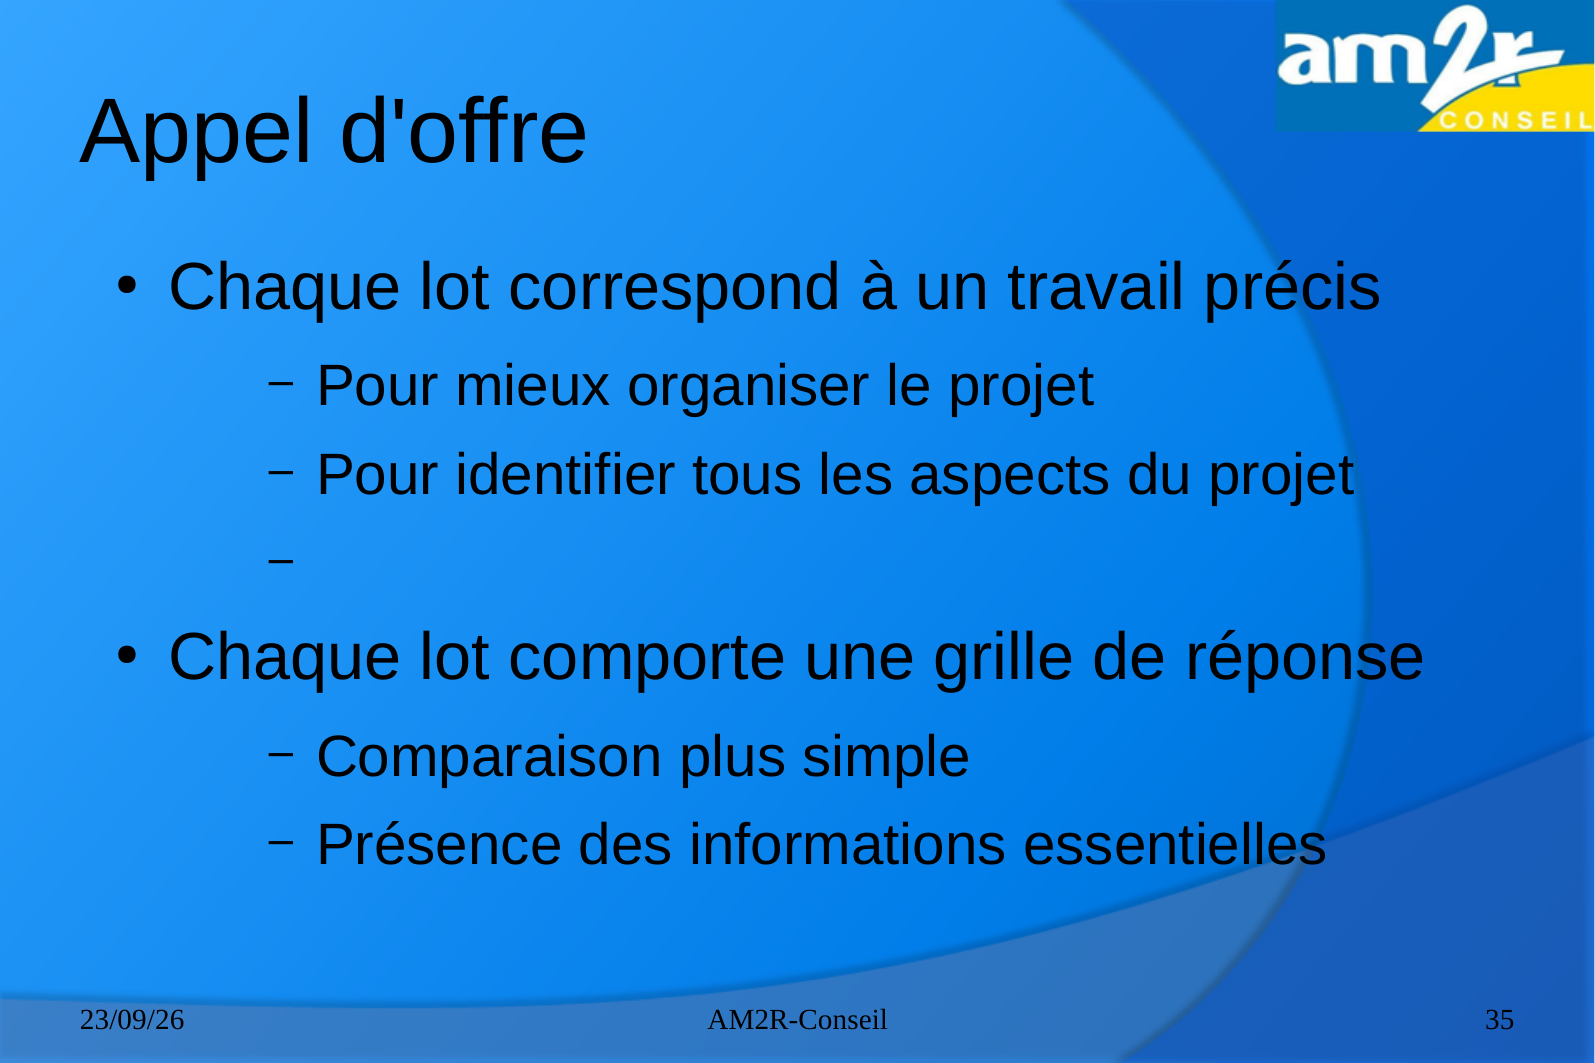

# Appel d'offre
Chaque lot correspond à un travail précis
Pour mieux organiser le projet
Pour identifier tous les aspects du projet
Chaque lot comporte une grille de réponse
Comparaison plus simple
Présence des informations essentielles
AM2R-Conseil
35